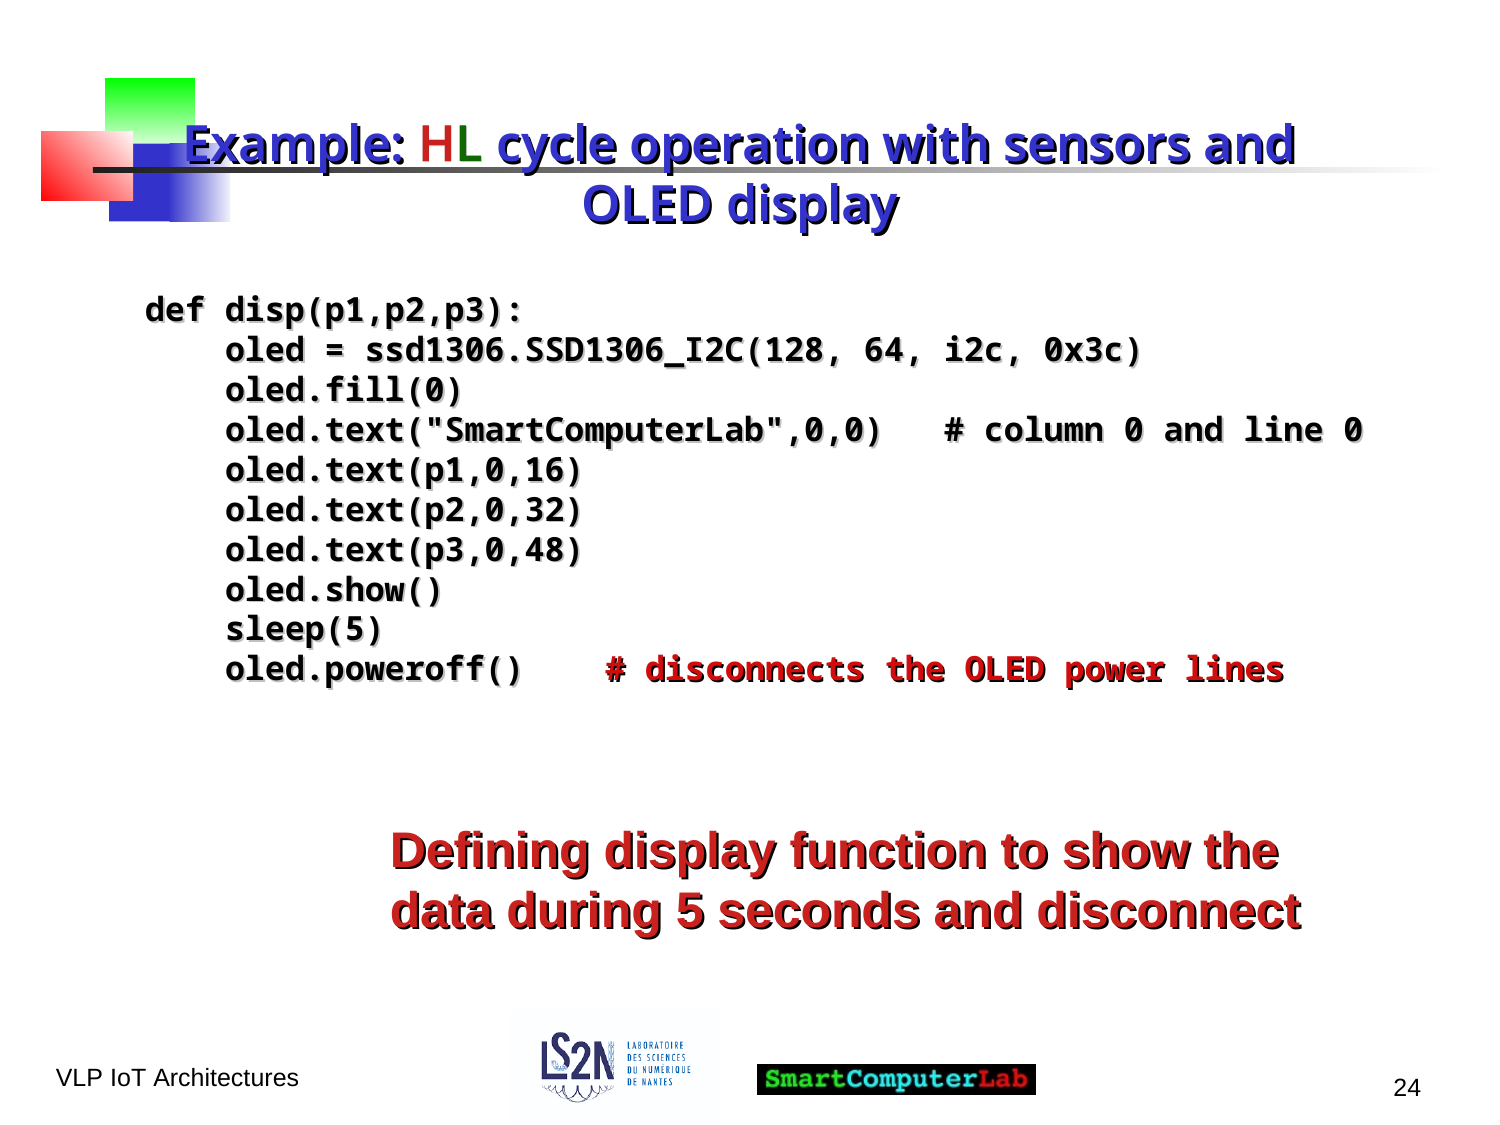

# Example: HL cycle operation with sensors and OLED display
def disp(p1,p2,p3):
 oled = ssd1306.SSD1306_I2C(128, 64, i2c, 0x3c)
 oled.fill(0)
 oled.text("SmartComputerLab",0,0) # column 0 and line 0
 oled.text(p1,0,16)
 oled.text(p2,0,32)
 oled.text(p3,0,48)
 oled.show()
 sleep(5)
 oled.poweroff() # disconnects the OLED power lines
Defining display function to show the data during 5 seconds and disconnect
24